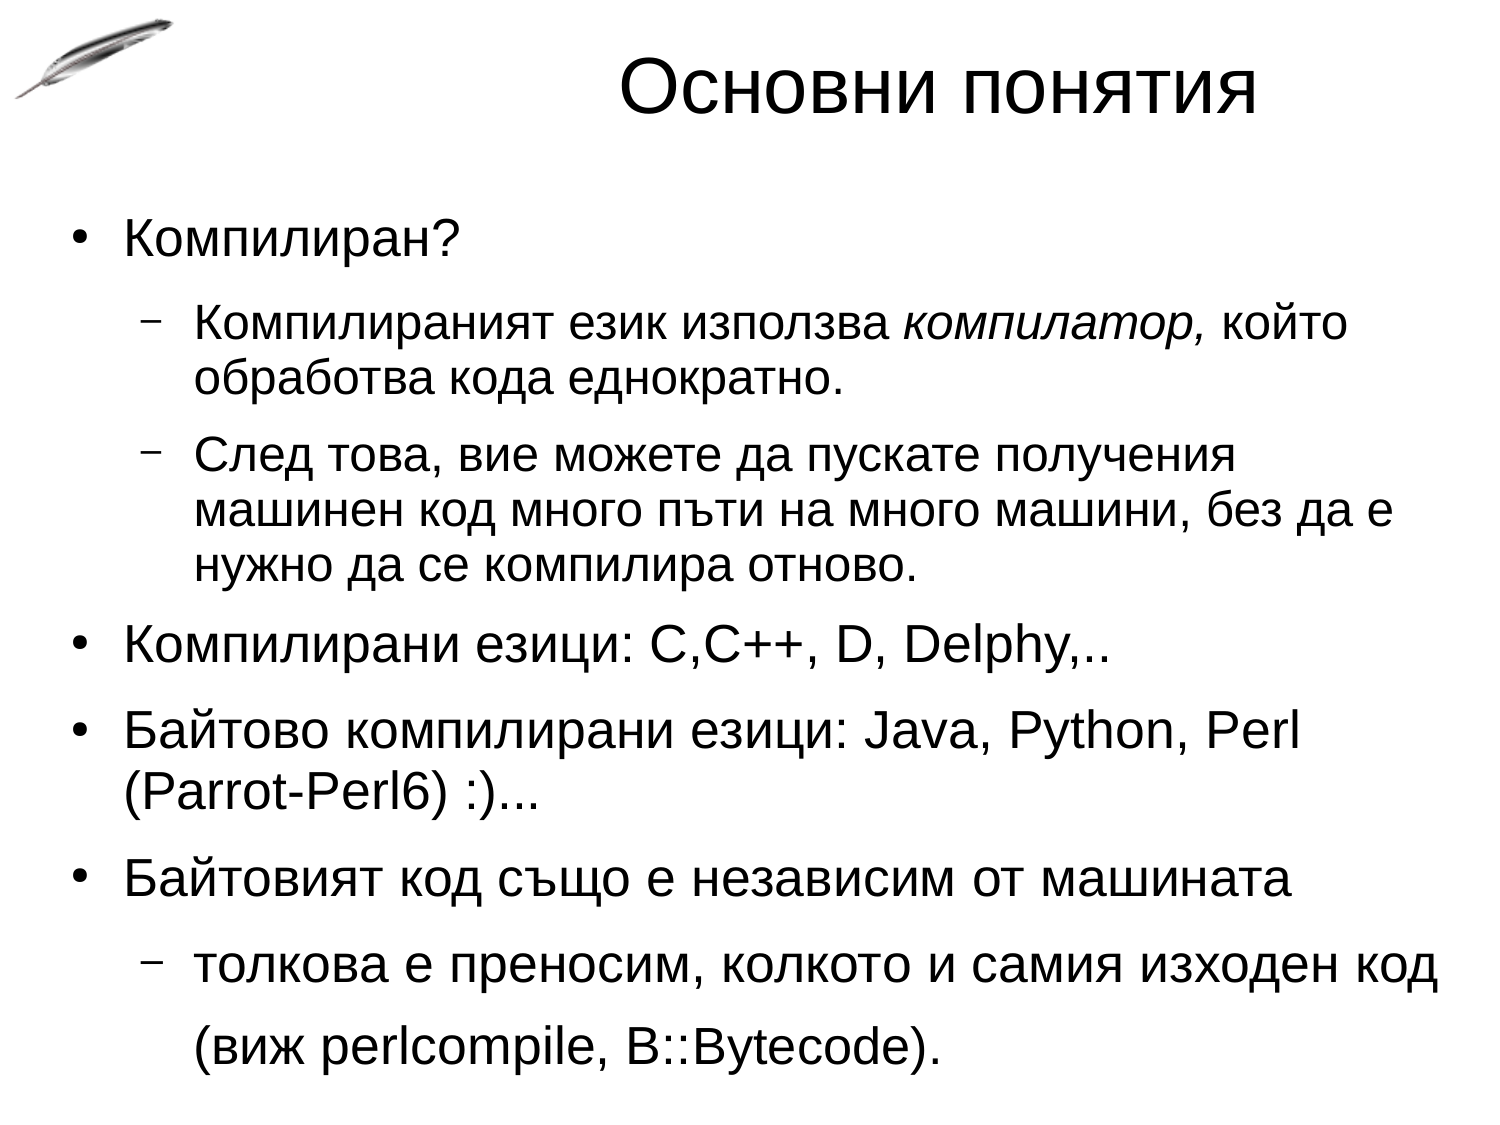

# Основни понятия
Компилиран?
Компилираният език използва компилатор, който обработва кода еднократно.
След това, вие можете да пускате получения машинен код много пъти на много машини, без да е нужно да се компилира отново.
Компилирани езици: C,C++, D, Delphy,..
Байтово компилирани езици: Java, Python, Perl (Parrot-Perl6) :)...
Байтовият код също е независим от машината
толкова е преносим, колкото и самия изходен код
(виж perlcompile, B::Bytecode).